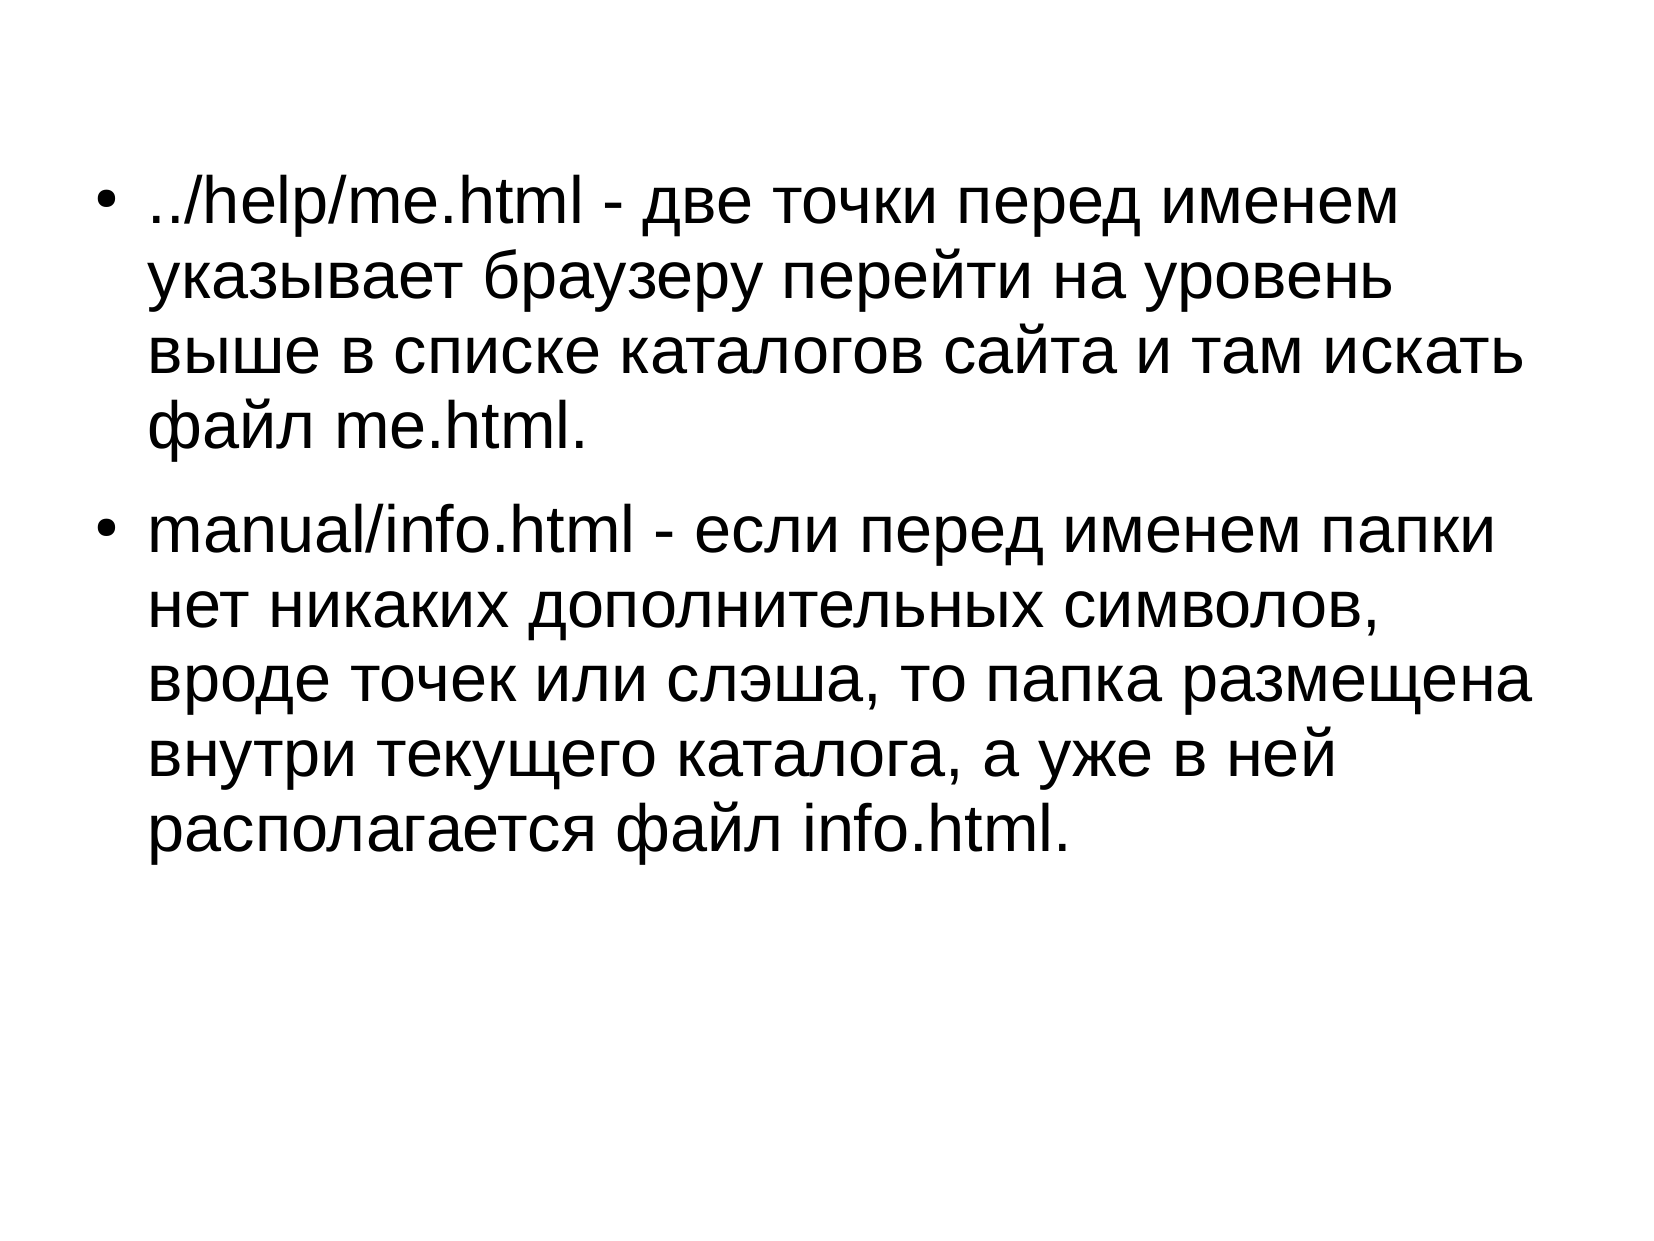

# ../help/me.html - две точки перед именем указывает браузеру перейти на уровень выше в списке каталогов сайта и там искать файл me.html.
manual/info.html - если перед именем папки нет никаких дополнительных символов, вроде точек или слэша, то папка размещена внутри текущего каталога, а уже в ней располагается файл info.html.